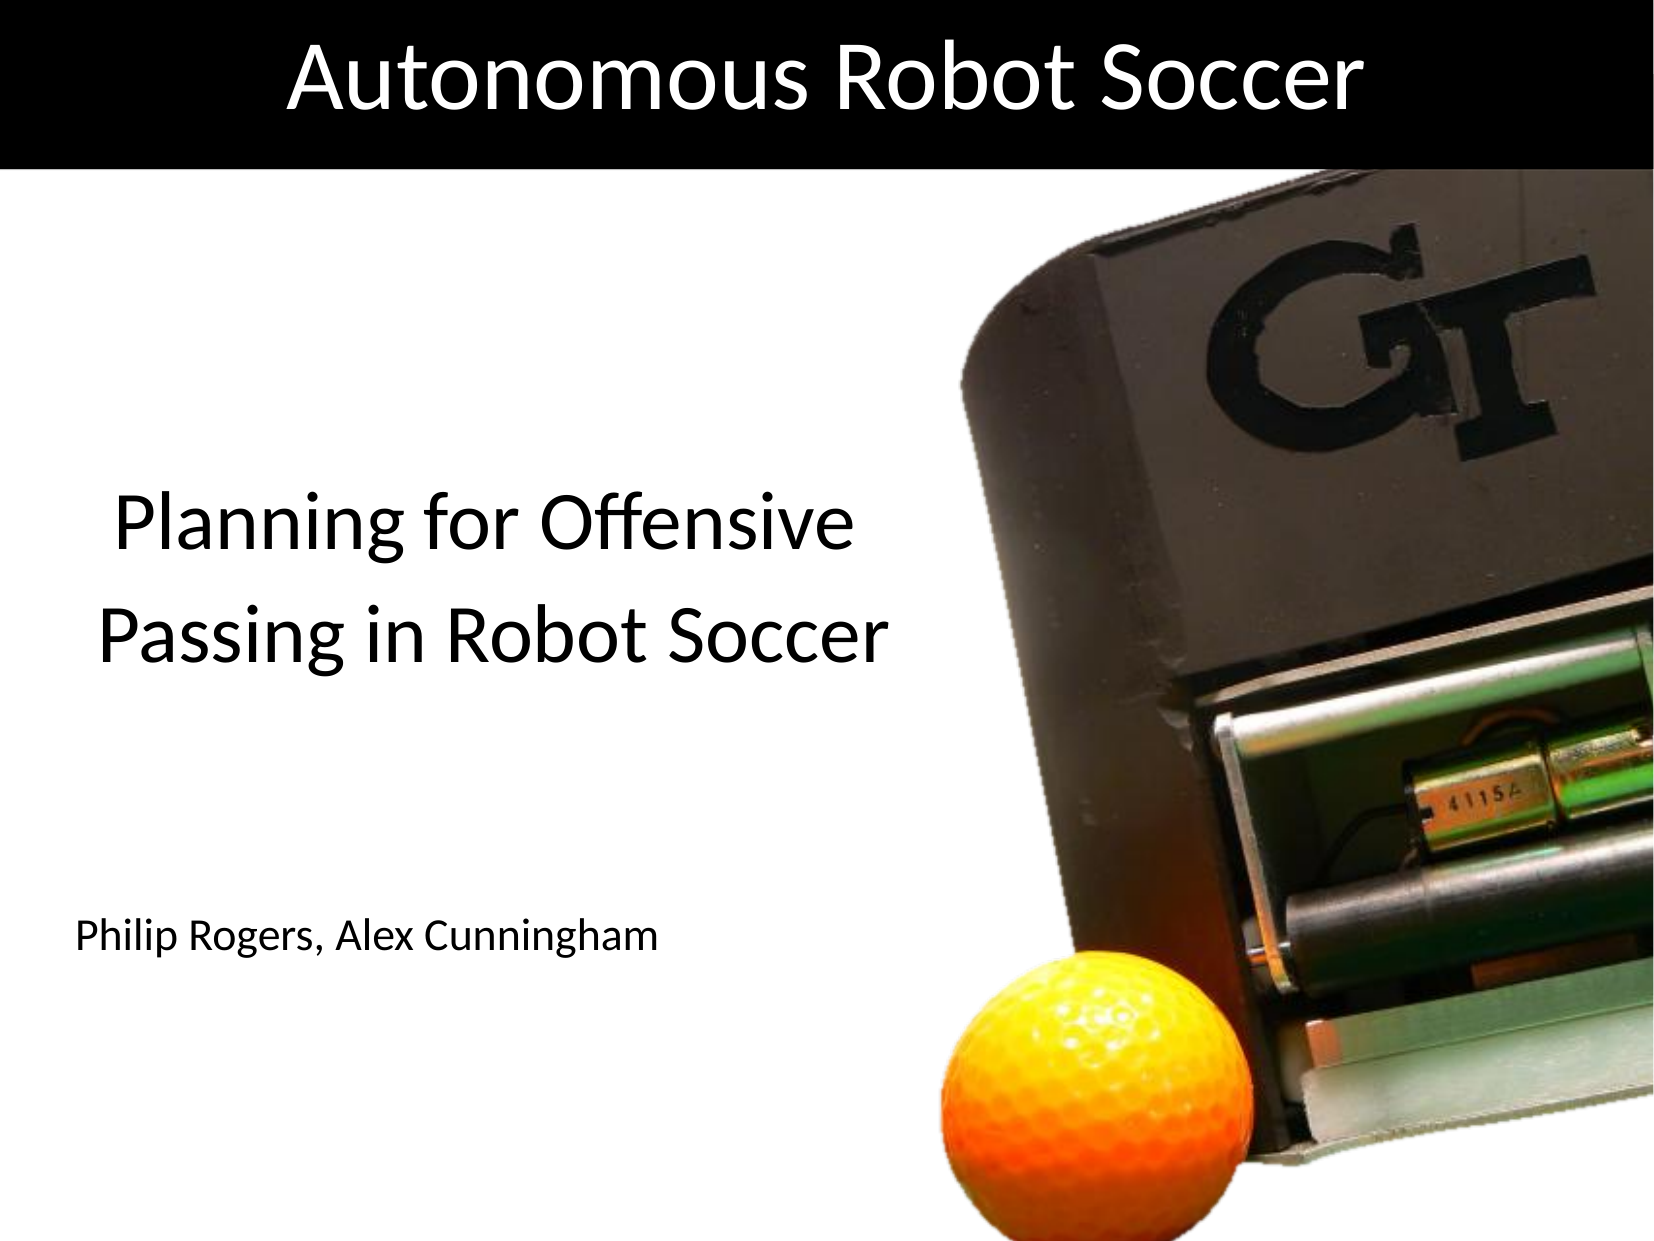

Autonomous Robot Soccer
Planning for Offensive
Passing in Robot Soccer
# Philip Rogers, Alex Cunningham